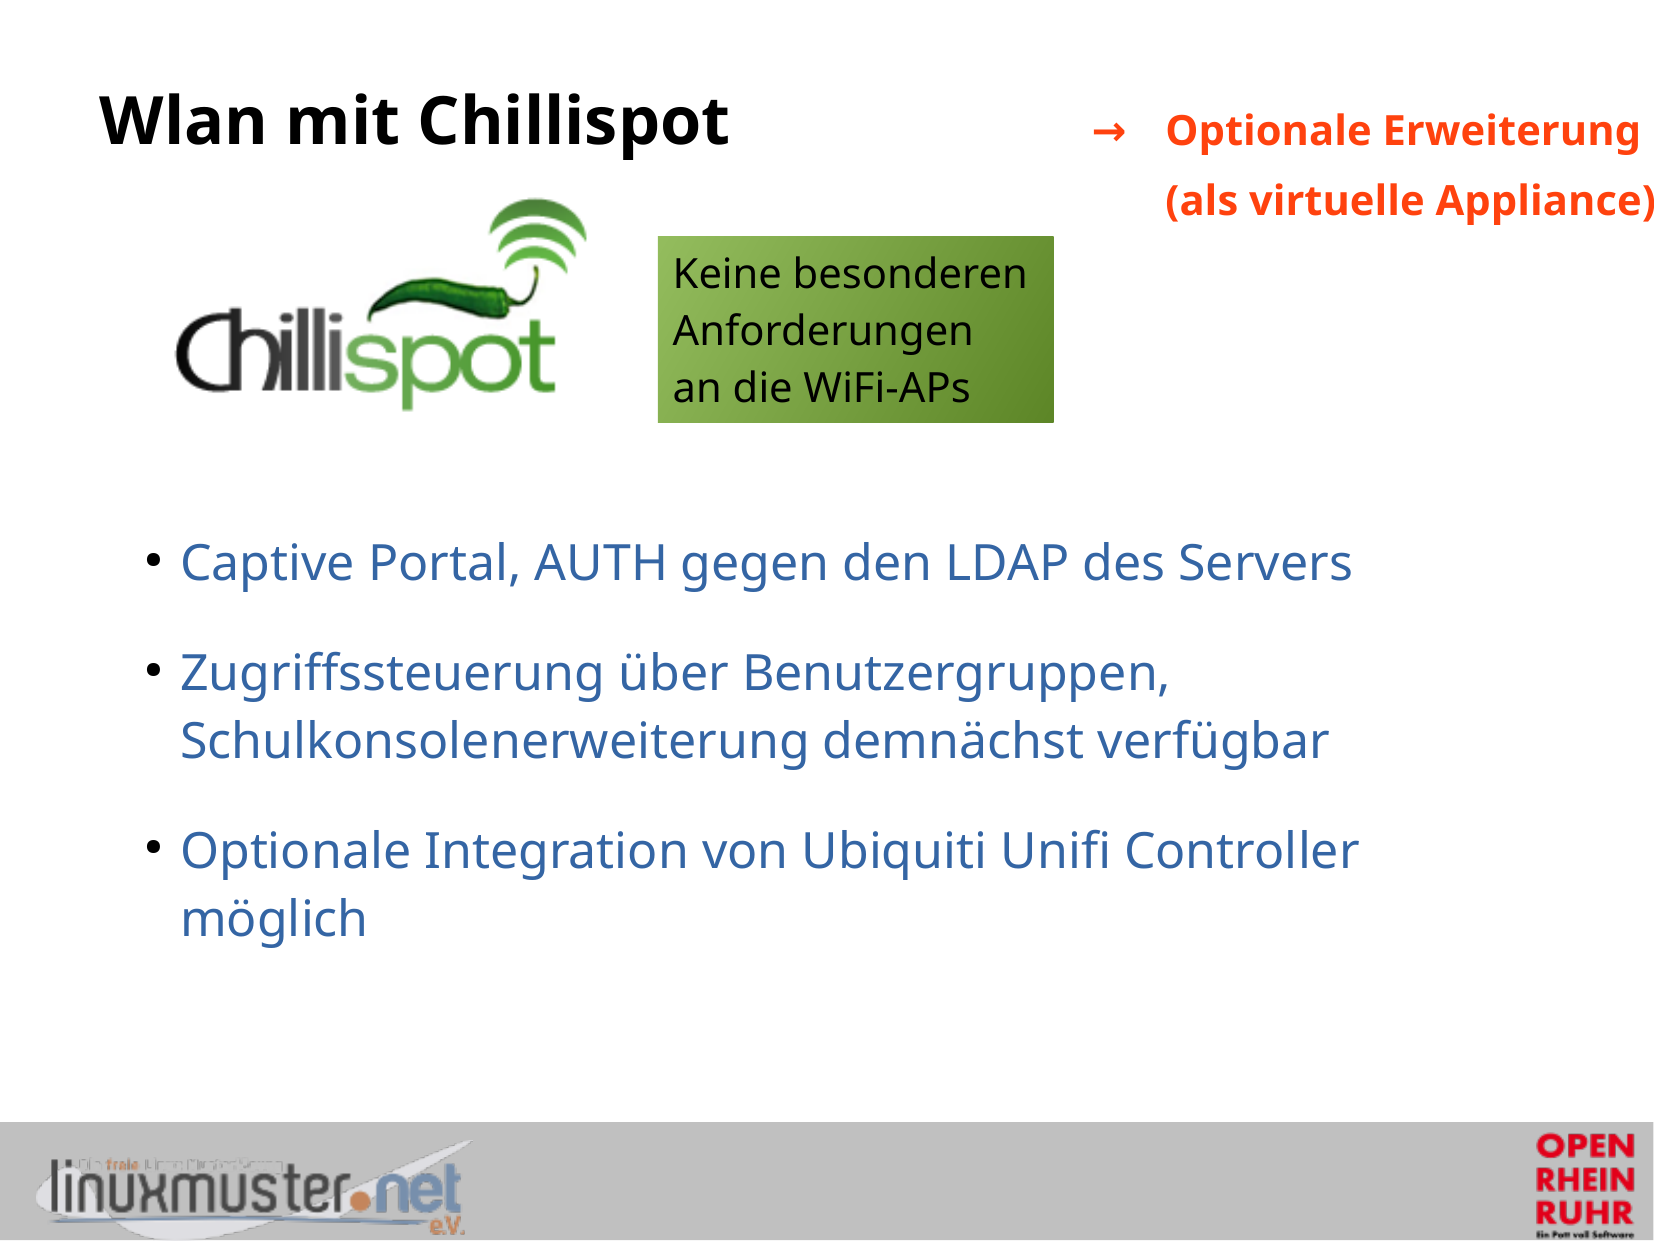

# Wlan mit Chillispot
→ 	Optionale Erweiterung
	(als virtuelle Appliance)
Keine besonderen
Anforderungen
an die WiFi-APs
Captive Portal, AUTH gegen den LDAP des Servers
Zugriffssteuerung über Benutzergruppen, Schulkonsolenerweiterung demnächst verfügbar
Optionale Integration von Ubiquiti Unifi Controller möglich